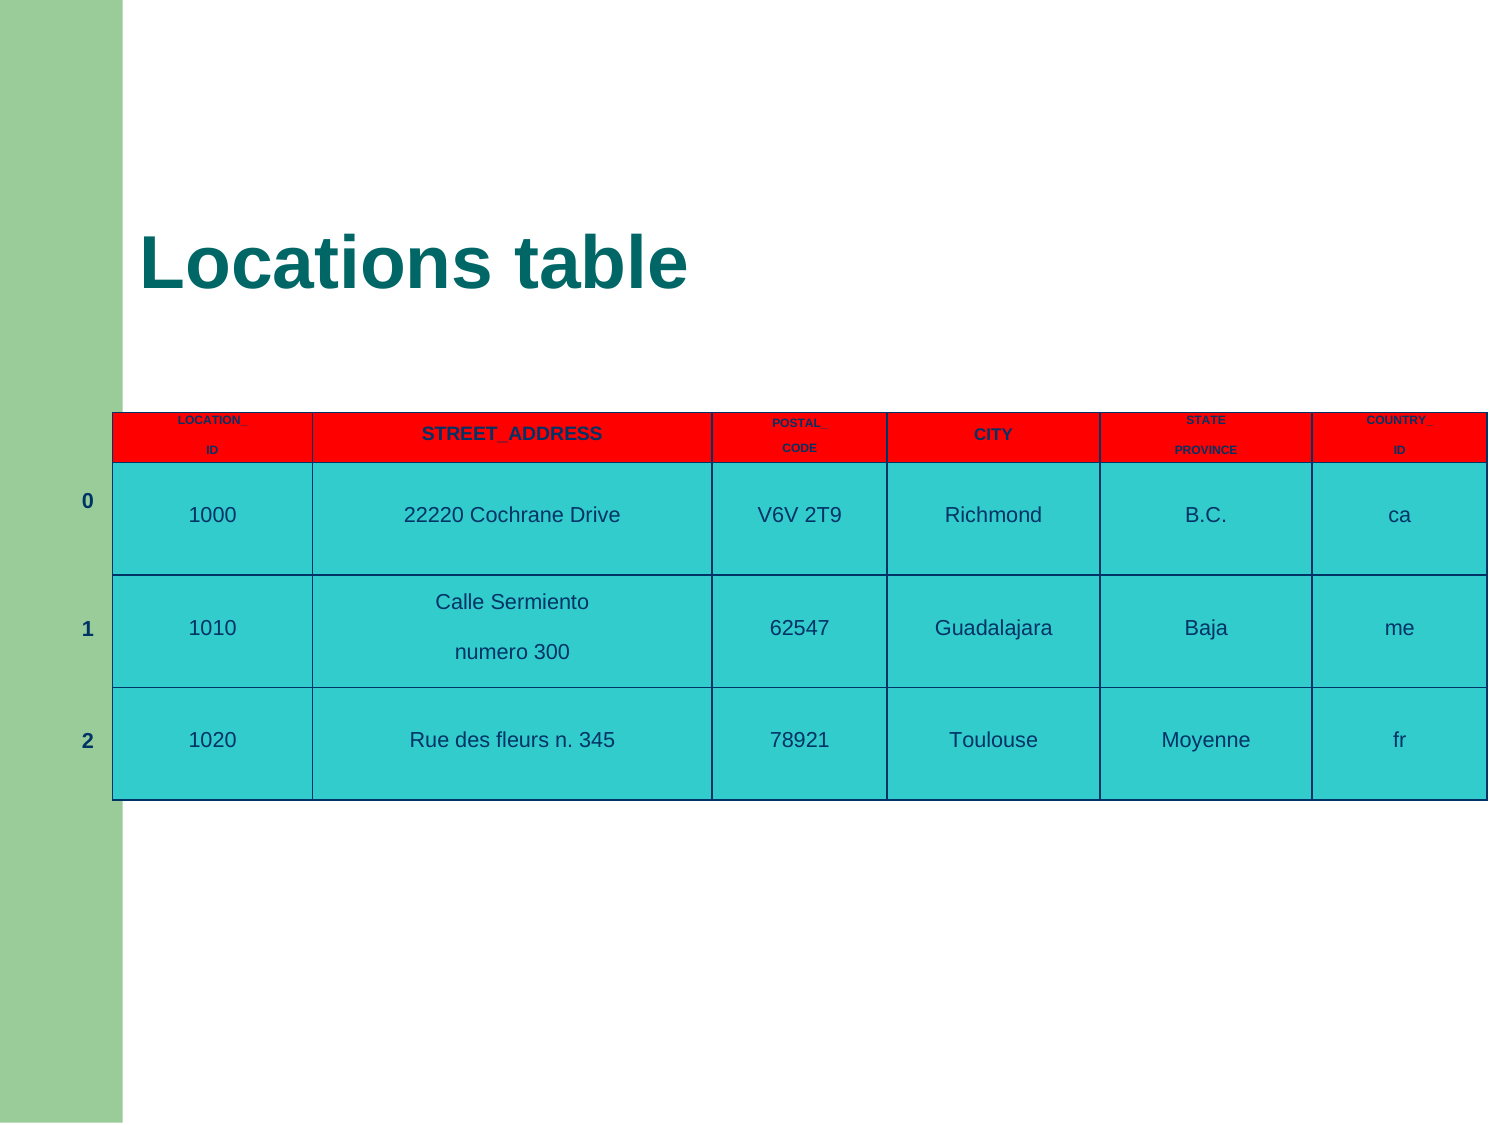

Locations table
LOCATION_
ID
STREET_ADDRESS
POSTAL_
CODE
CITY
STATE
PROVINCE
COUNTRY_
ID
1000
22220 Cochrane Drive
V6V 2T9
Richmond
B.C.
ca
0
1010
Calle Sermiento
numero 300
62547
Guadalajara
Baja
me
1
1020
Rue des fleurs n. 345
78921
Toulouse
Moyenne
fr
2